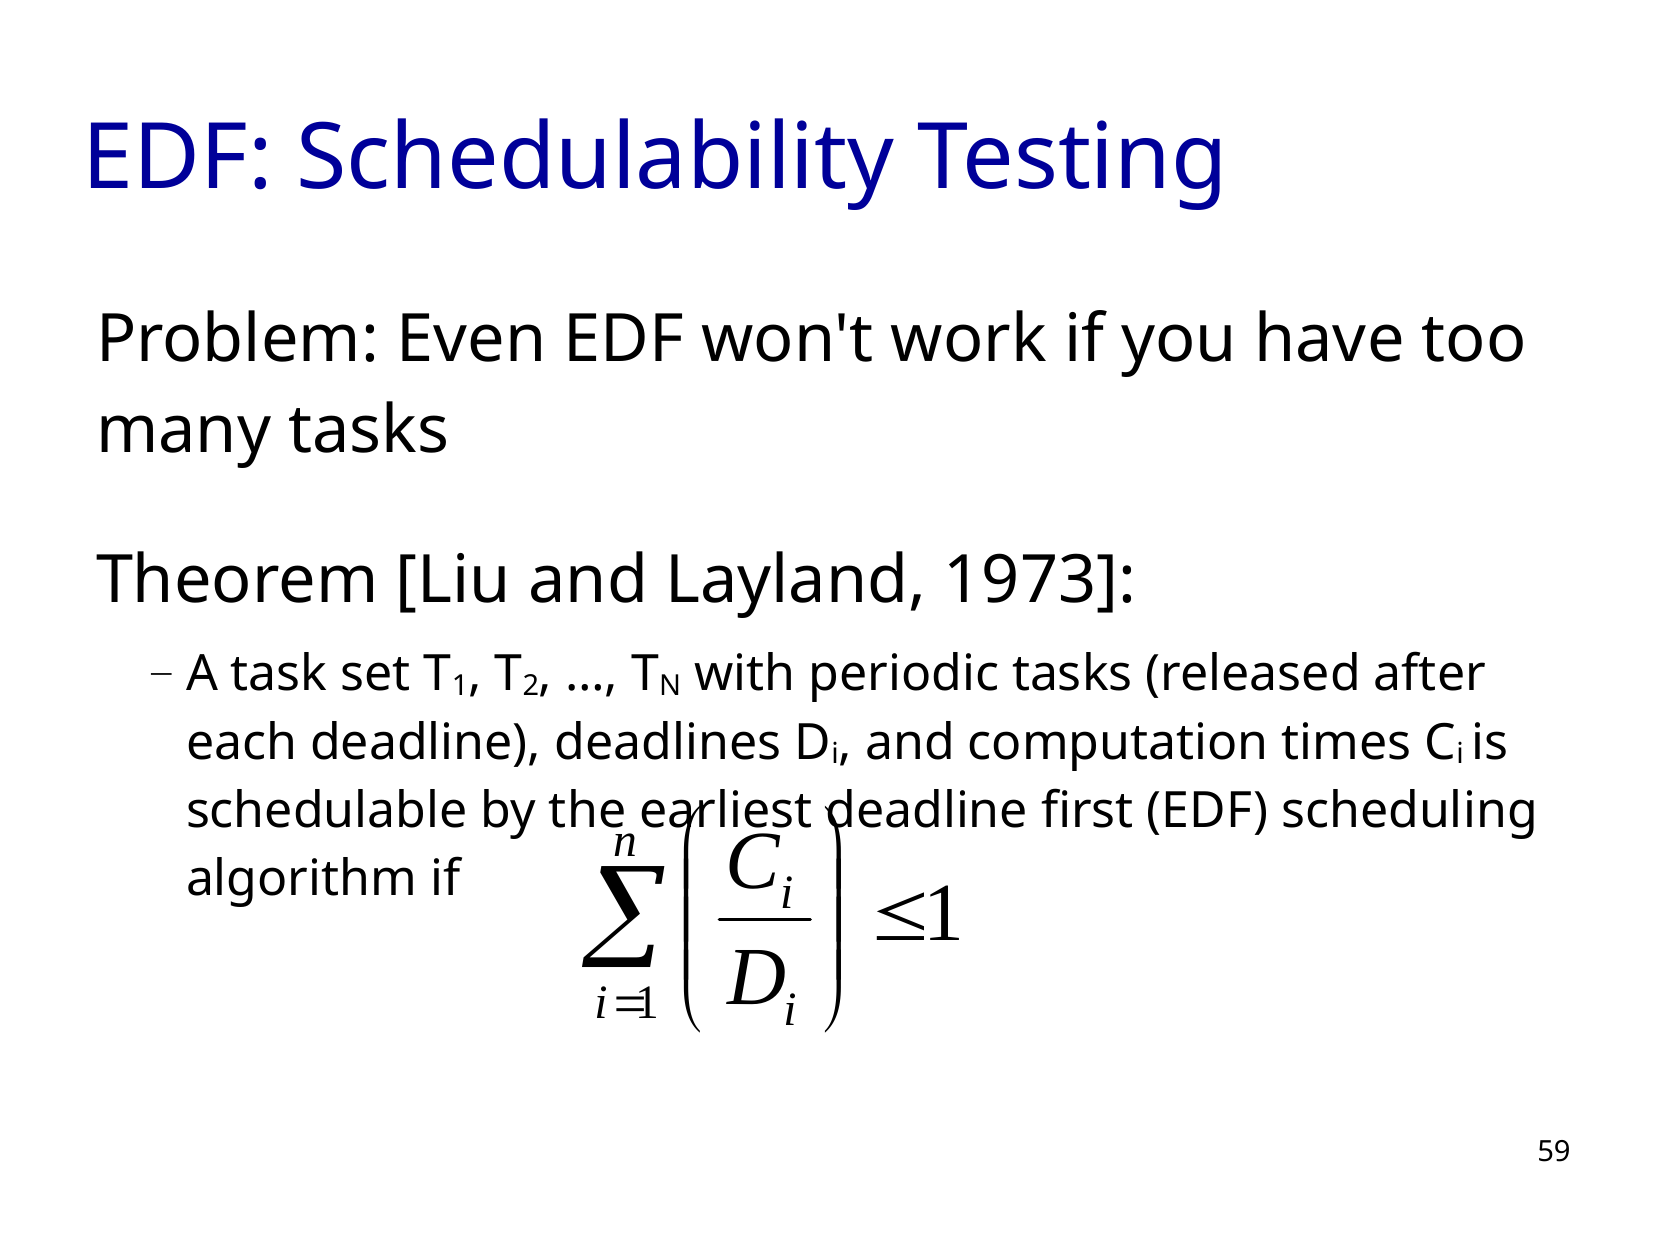

# EDF: Schedulability Testing
Problem: Even EDF won't work if you have too many tasks
Theorem [Liu and Layland, 1973]:
A task set T1, T2, …, TN with periodic tasks (released after each deadline), deadlines Di, and computation times Ci is schedulable by the earliest deadline first (EDF) scheduling algorithm if
59